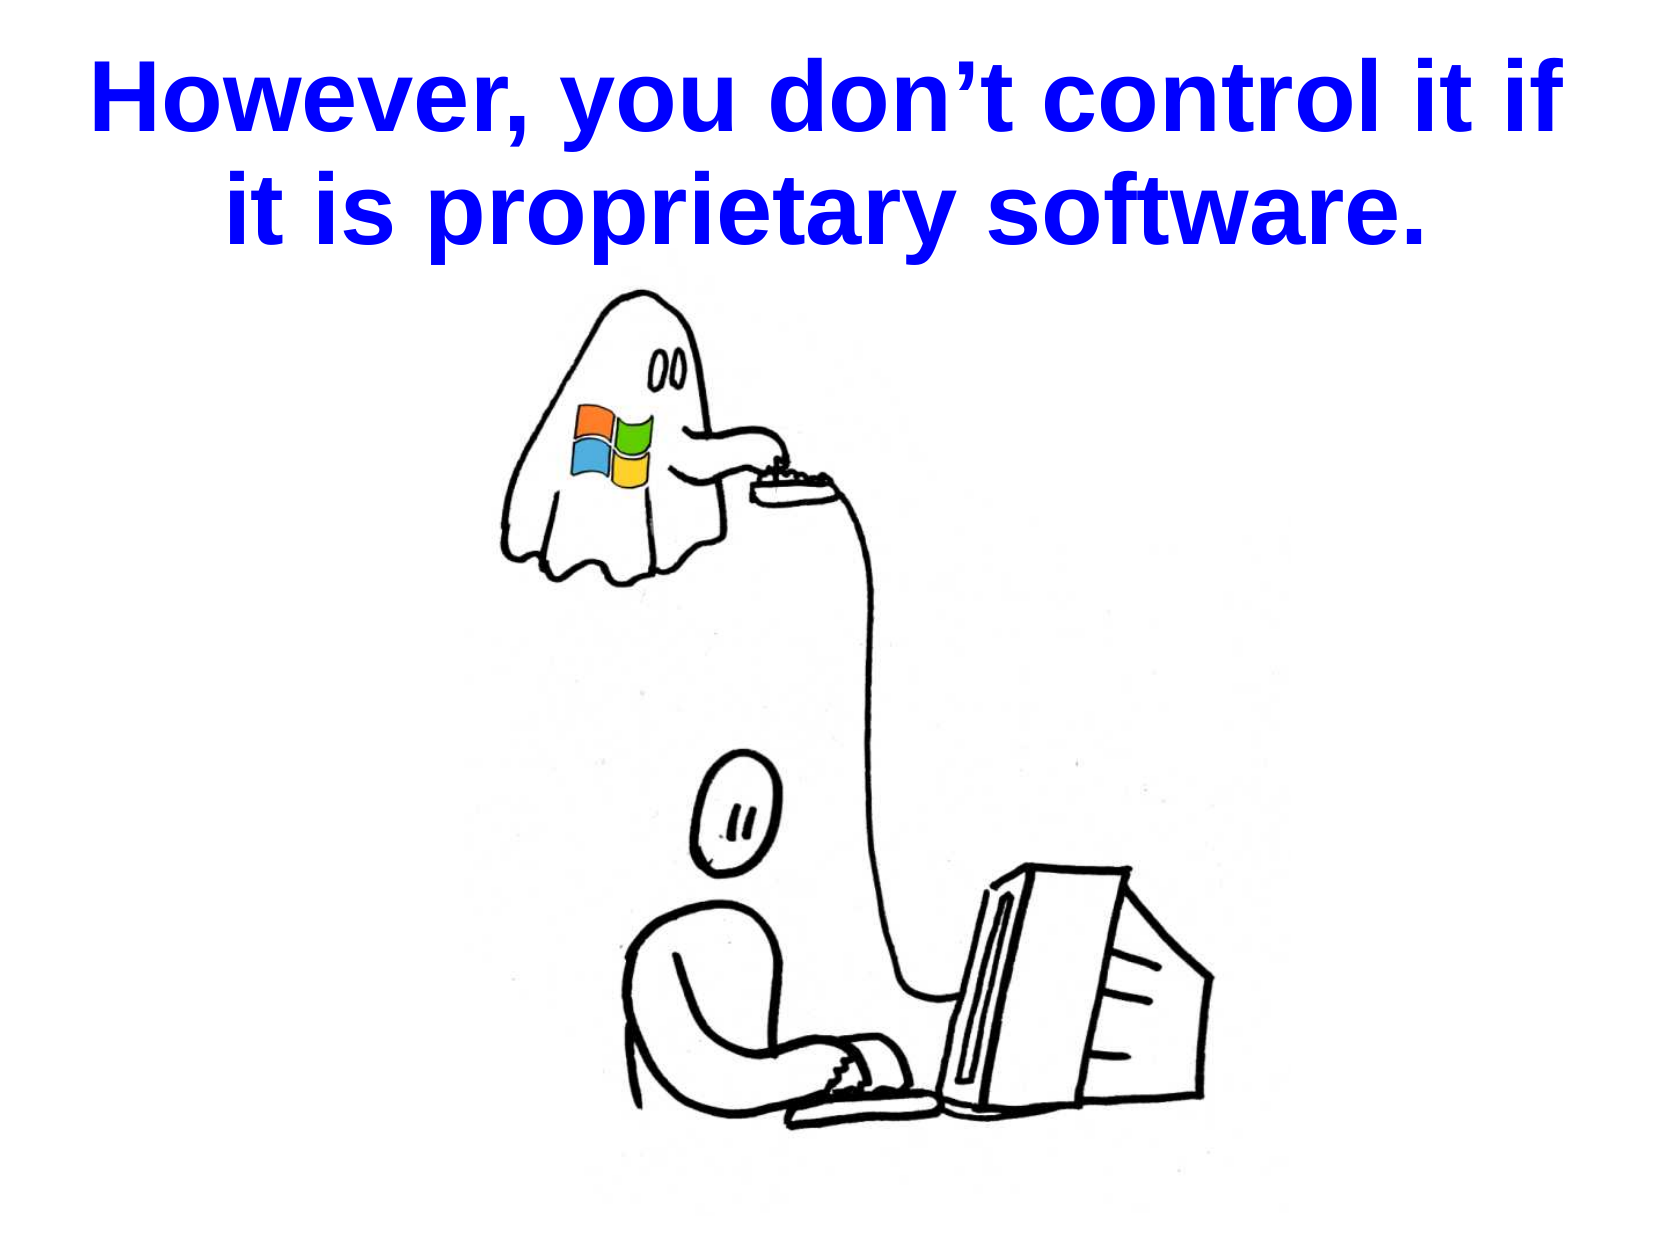

# However, you don’t control it if it is proprietary software.